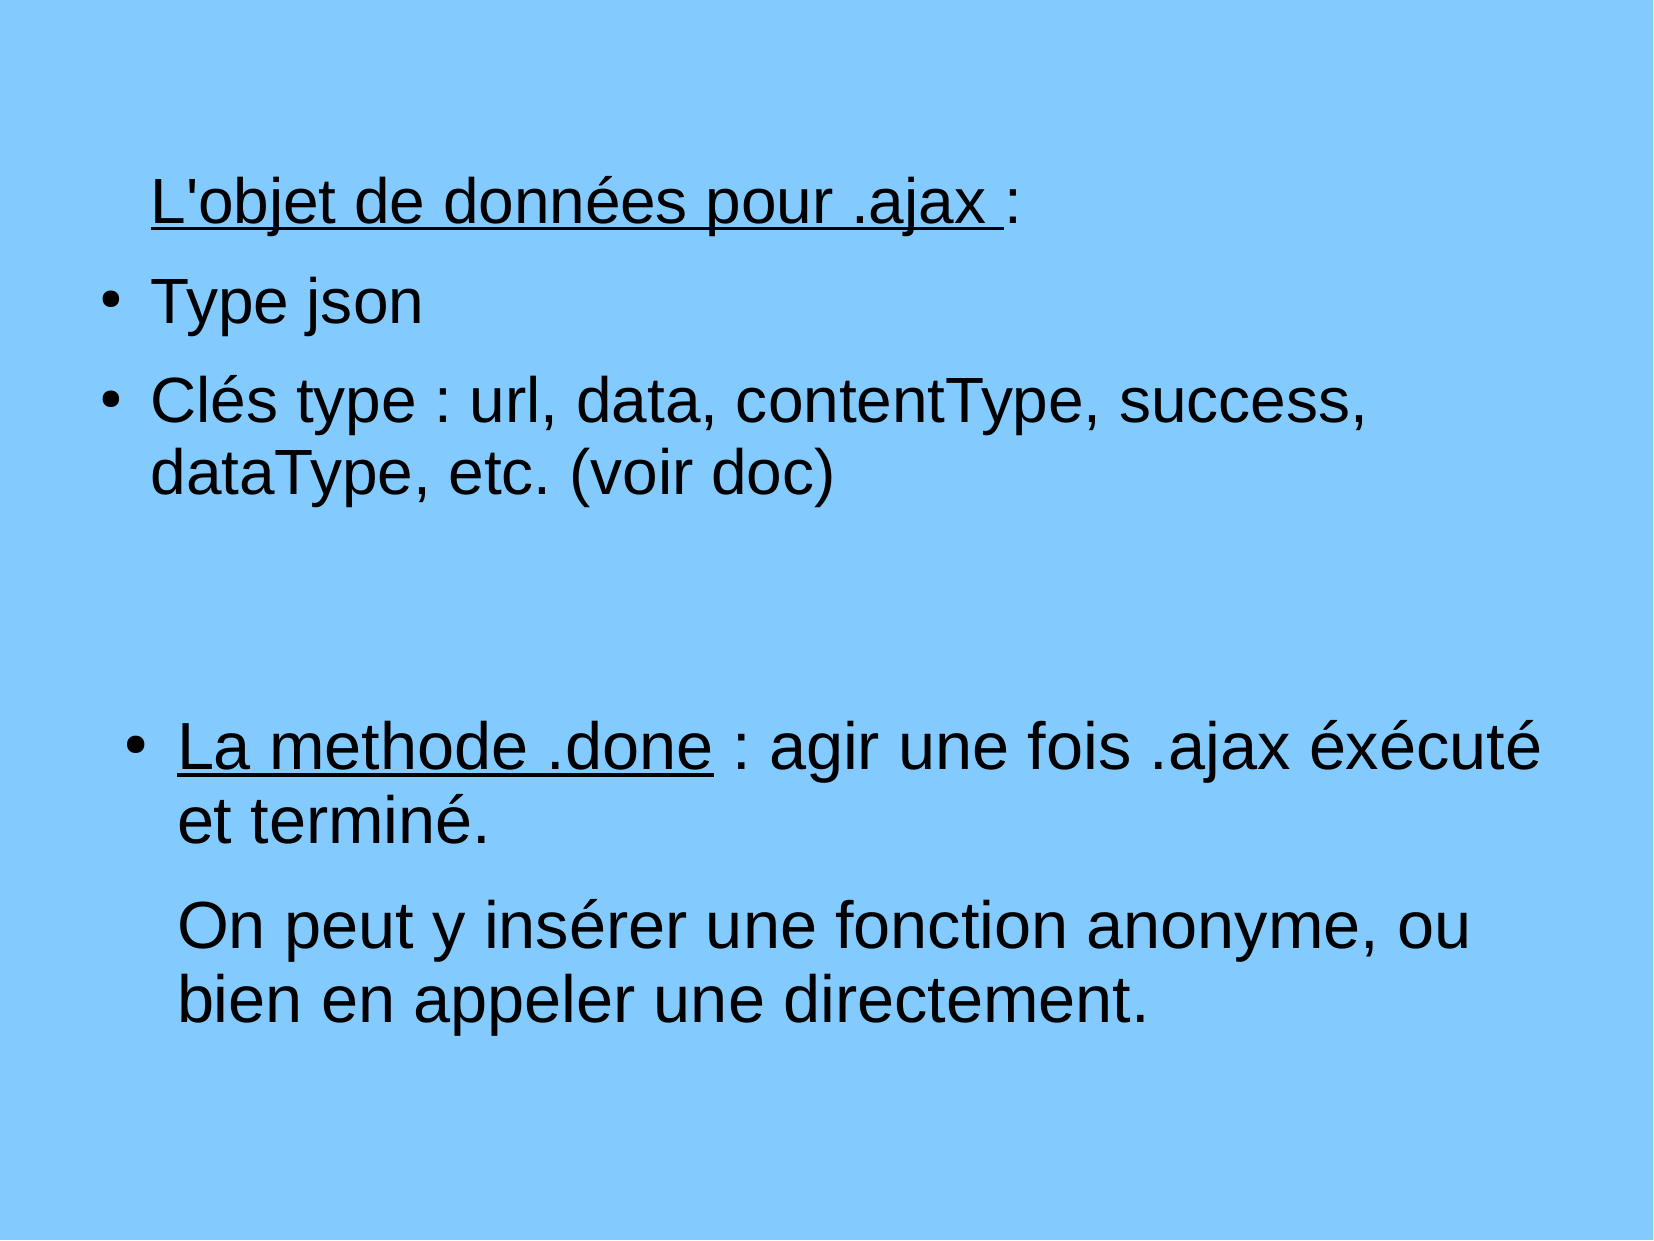

L'objet de données pour .ajax :
Type json
Clés type : url, data, contentType, success, dataType, etc. (voir doc)
# La methode .done : agir une fois .ajax éxécuté et terminé.
On peut y insérer une fonction anonyme, ou bien en appeler une directement.